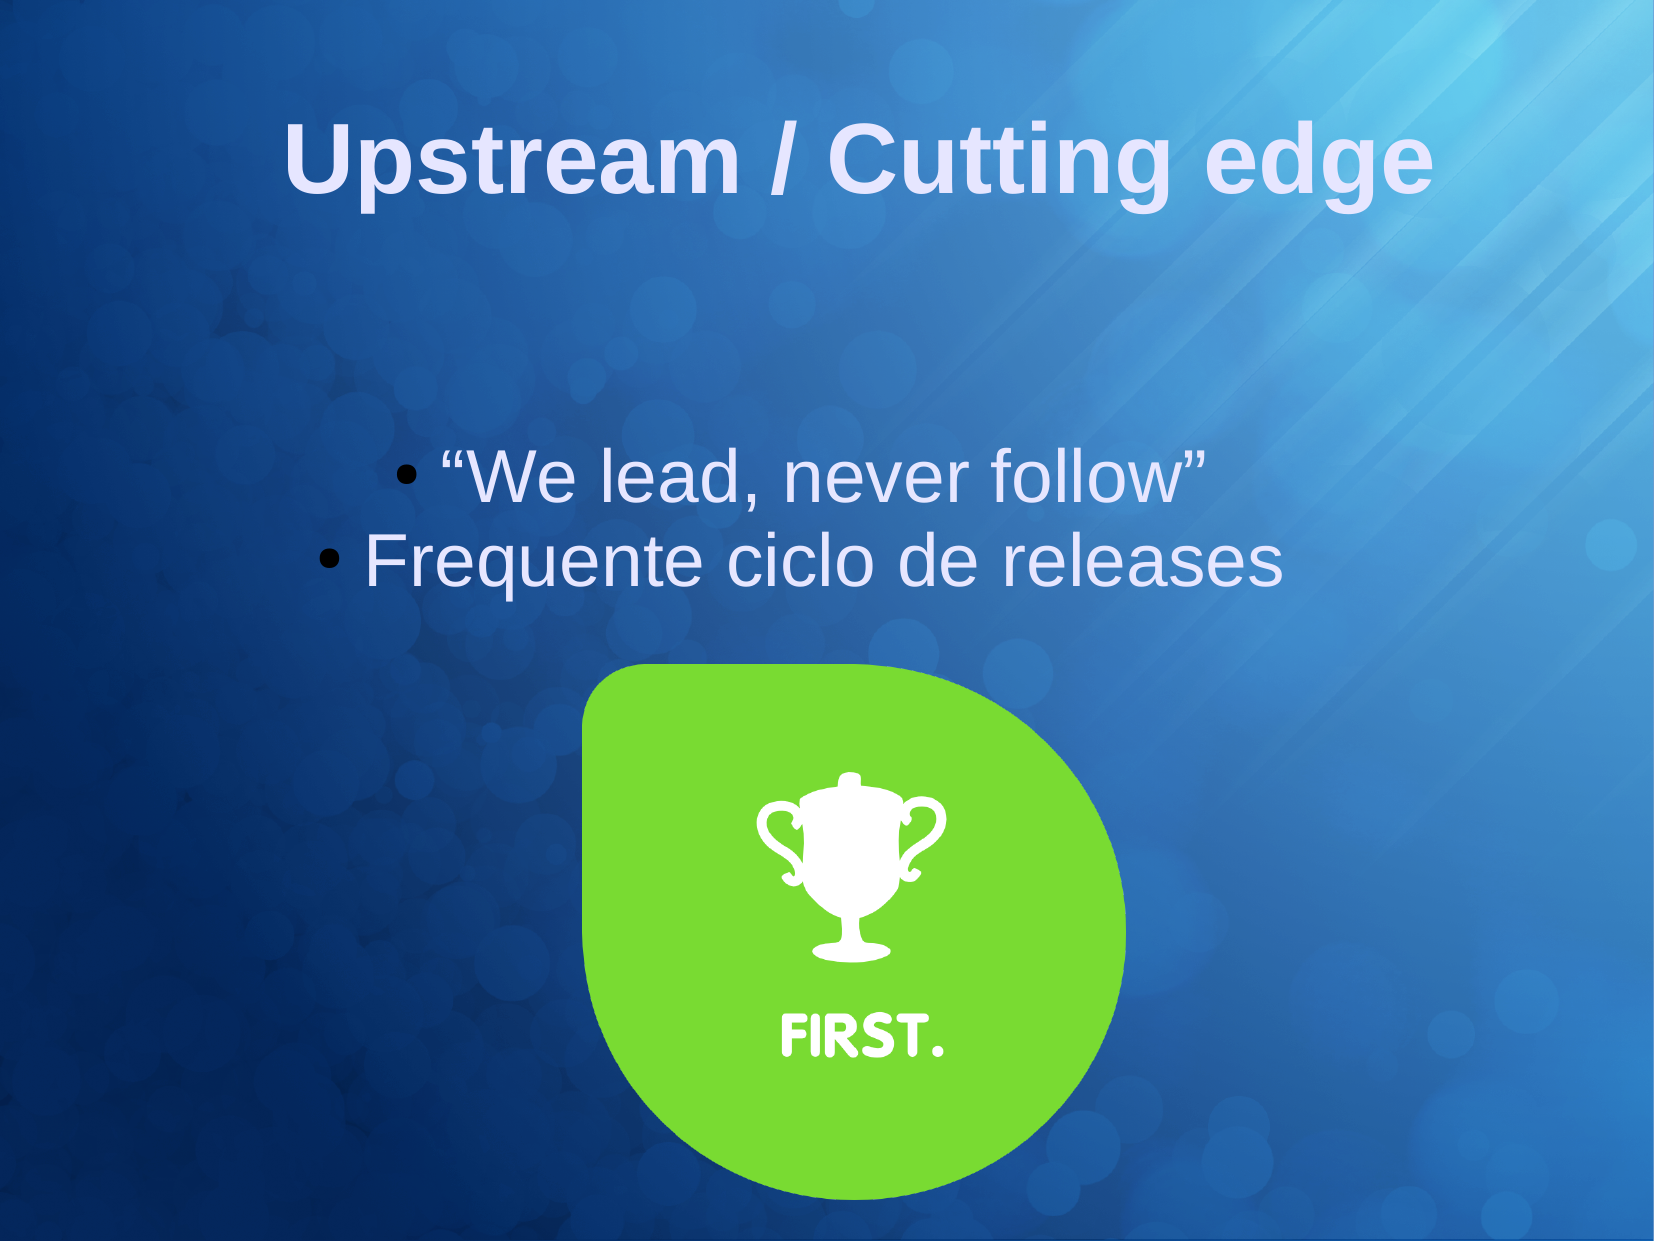

Upstream / Cutting edge
 “We lead, never follow”
 Frequente ciclo de releases